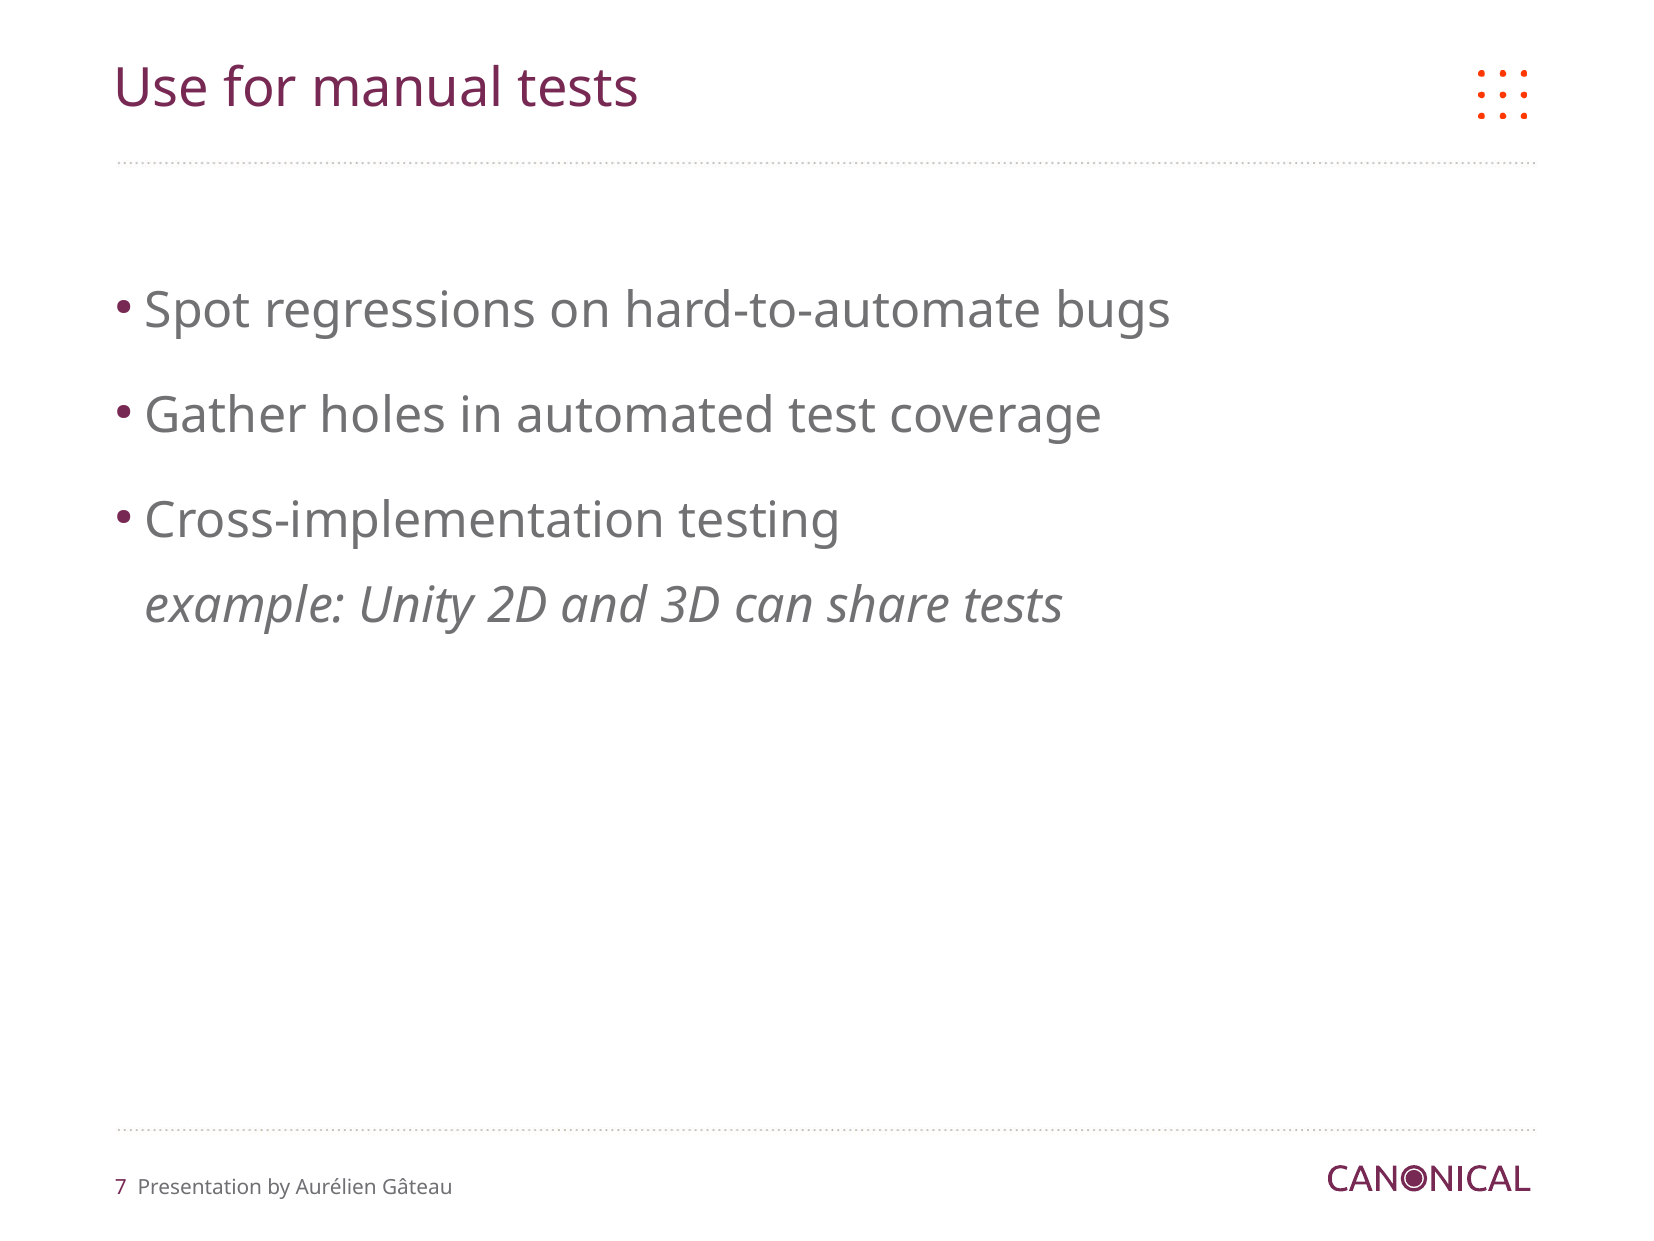

# Use for manual tests
Spot regressions on hard-to-automate bugs
Gather holes in automated test coverage
Cross-implementation testing
example: Unity 2D and 3D can share tests